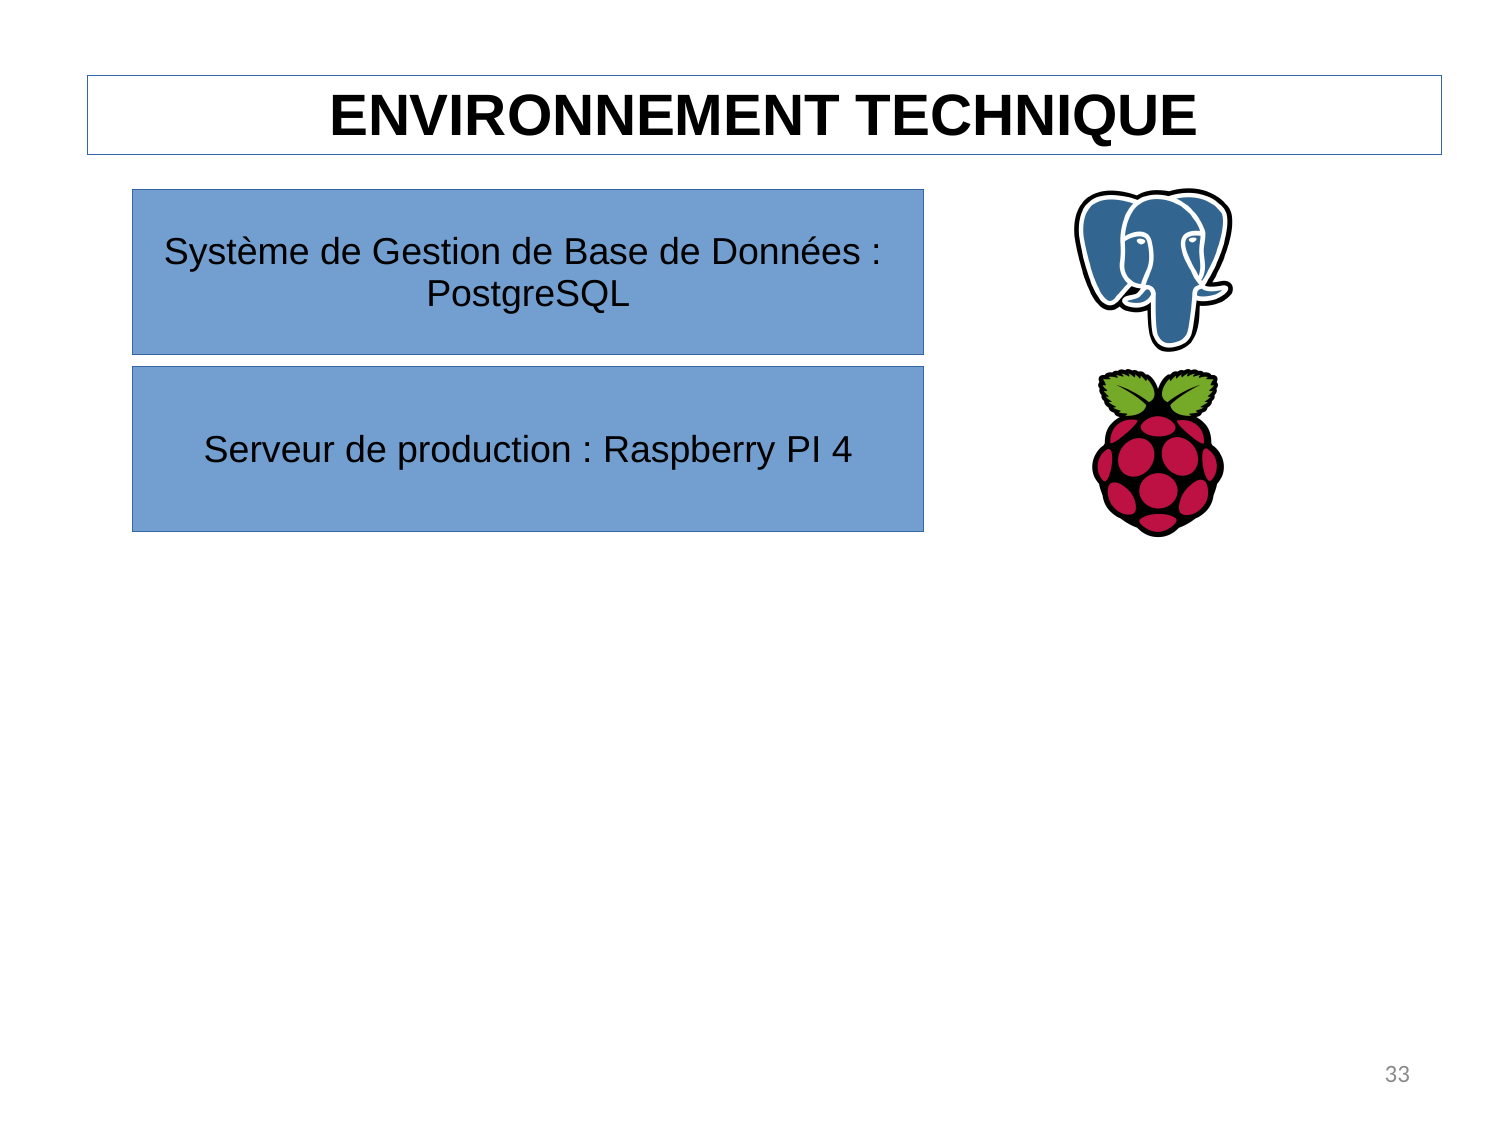

ENVIRONNEMENT TECHNIQUE
Système de Gestion de Base de Données :
PostgreSQL
Serveur de production : Raspberry PI 4
Soutenance Concepteur Développeur d'Application - David Saoud - 26/11/2020
33